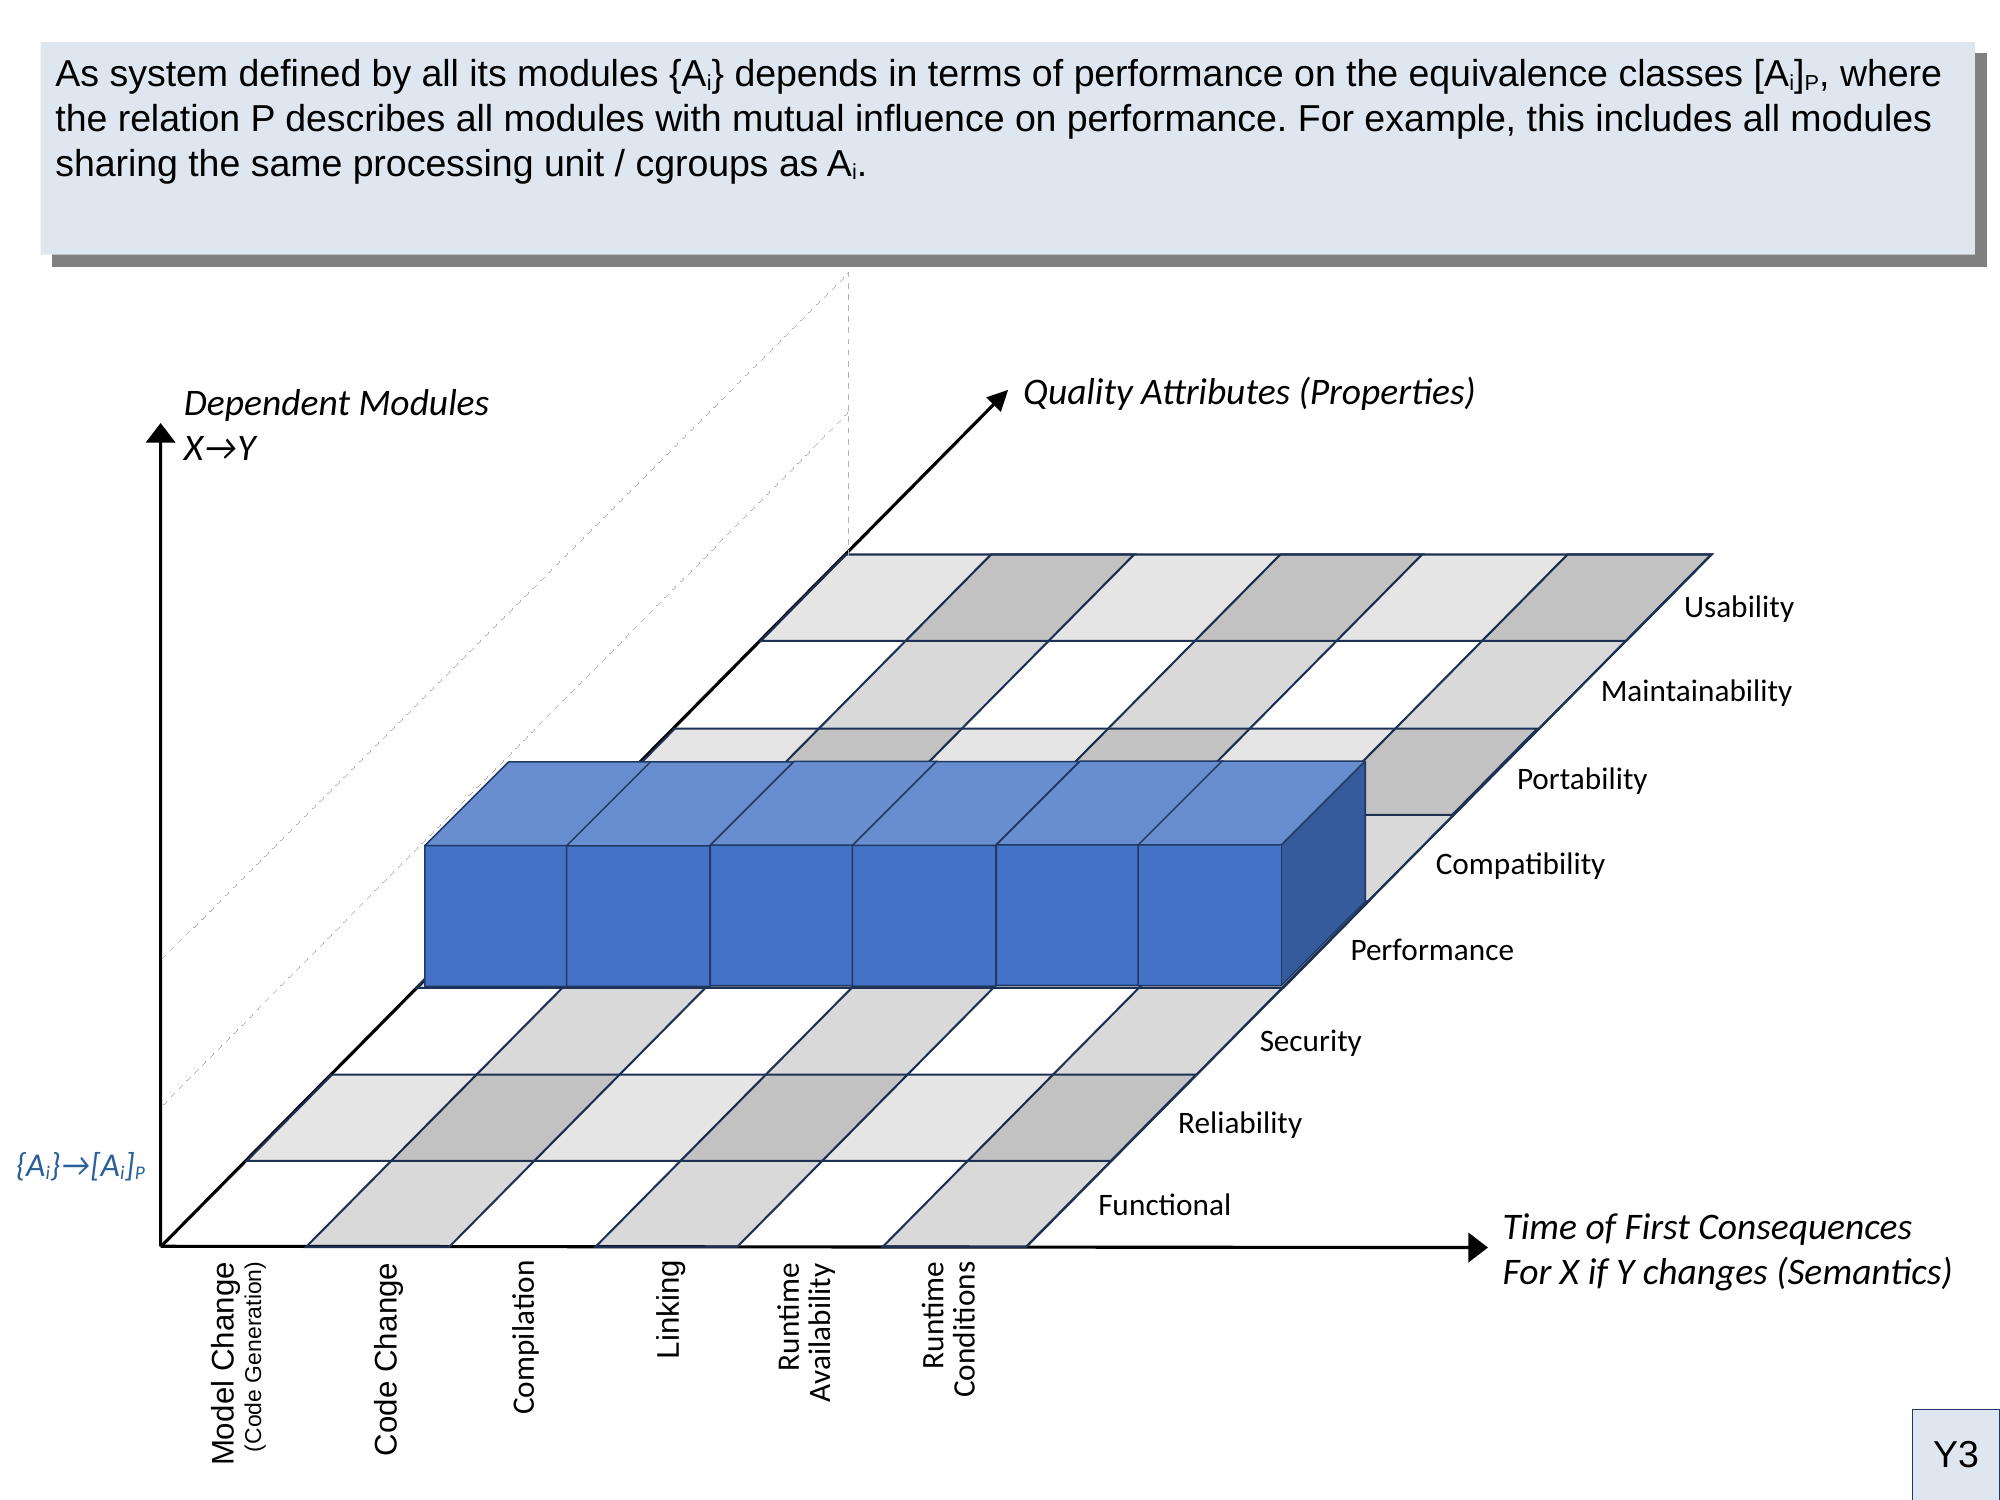

As system defined by all its modules {Ai} depends in terms of performance on the equivalence classes [Ai]P, where the relation P describes all modules with mutual influence on performance. For example, this includes all modules sharing the same processing unit / cgroups as Ai.
 Dependent Modules
 X→Y
Quality Attributes (Properties)
Usability
{Ai}→[Ai]P
Maintainability
Portability
Compatibility
 Performance
Security
Reliability
Functional
Time of First Consequences
For X if Y changes (Semantics)
Runtime
Availability
Runtime
Conditions
Model Change
(Code Generation)
Linking
Code Change
Compilation
Y3